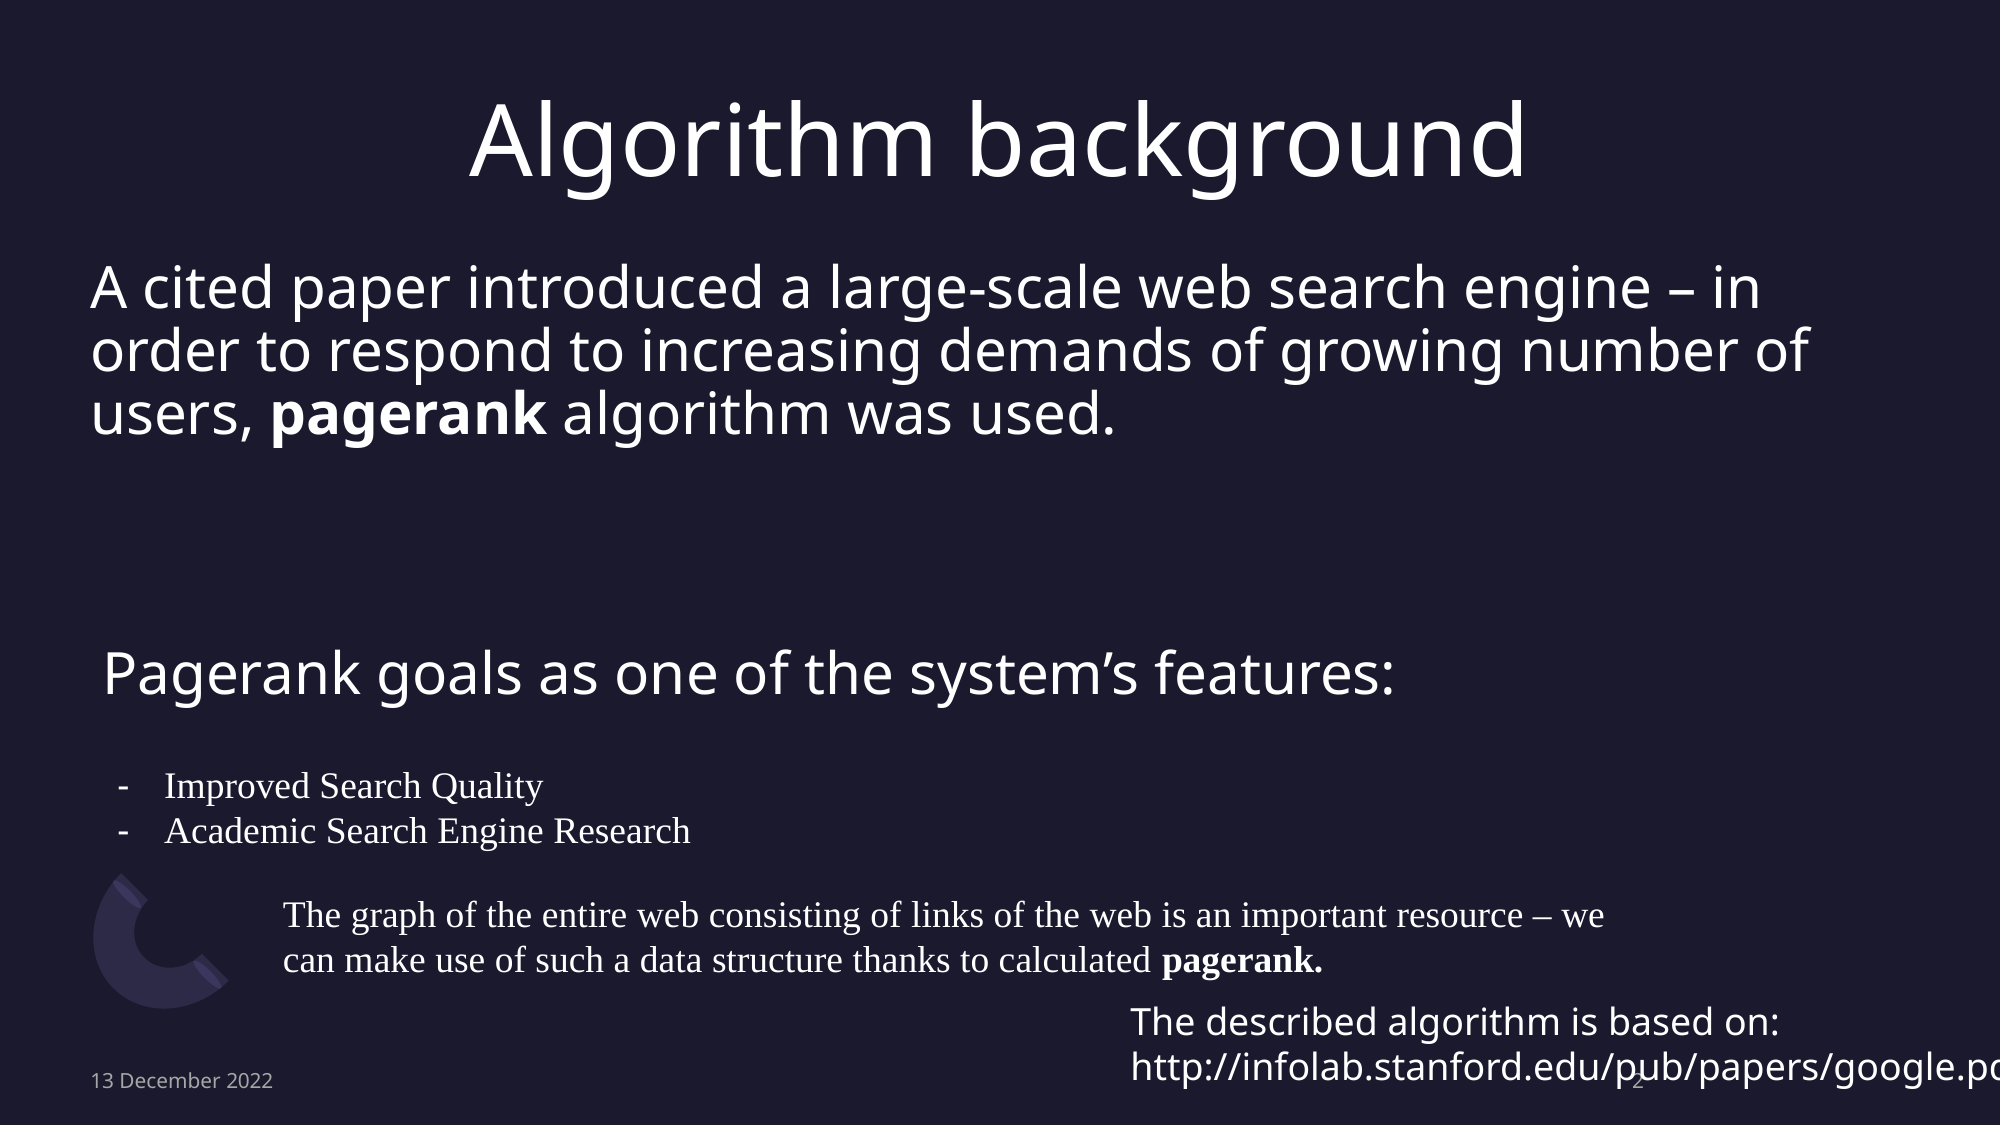

# Algorithm background
A cited paper introduced a large-scale web search engine – in order to respond to increasing demands of growing number of users, pagerank algorithm was used.
Pagerank goals as one of the system’s features:
Improved Search Quality
Academic Search Engine Research
The graph of the entire web consisting of links of the web is an important resource – we can make use of such a data structure thanks to calculated pagerank.
The described algorithm is based on: http://infolab.stanford.edu/pub/papers/google.pdf
13 December 2022
1